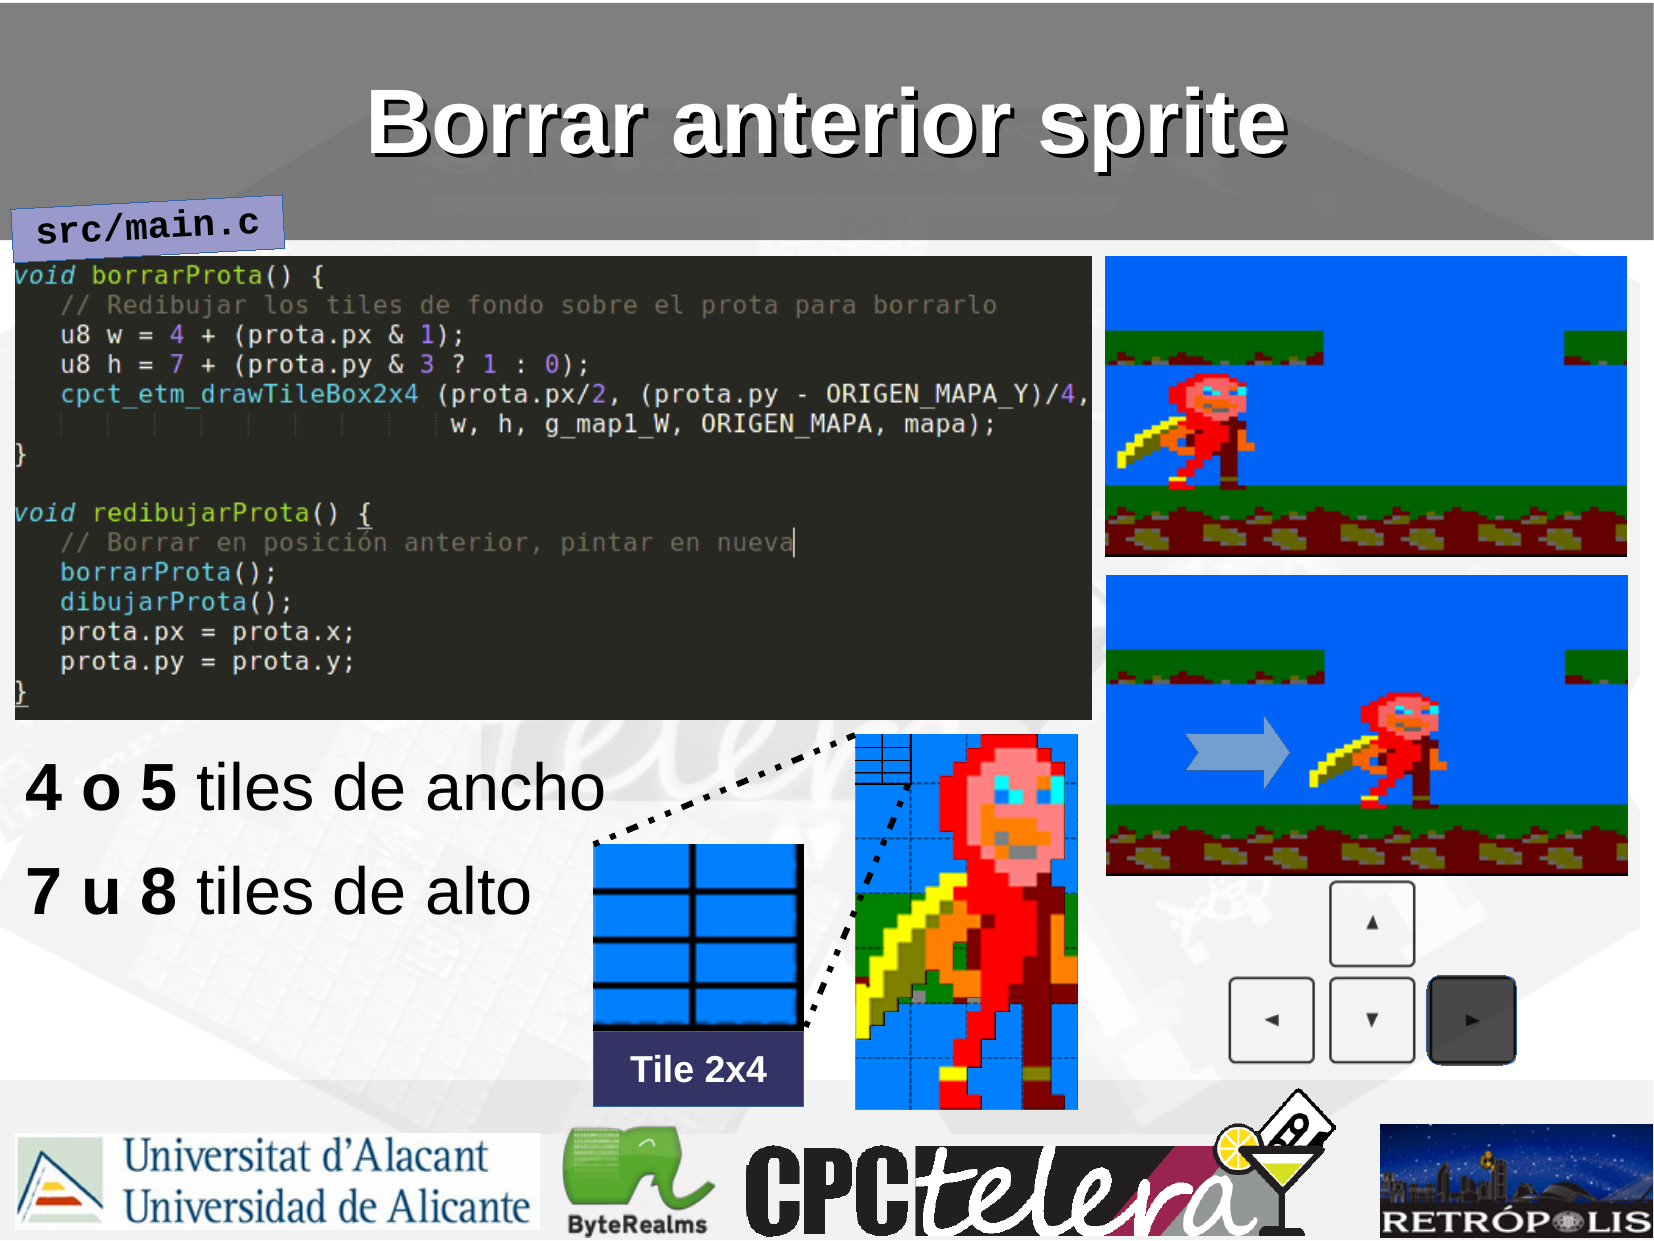

# Borrar anterior sprite
src/main.c
4 o 5 tiles de ancho
7 u 8 tiles de alto
Tile 2x4